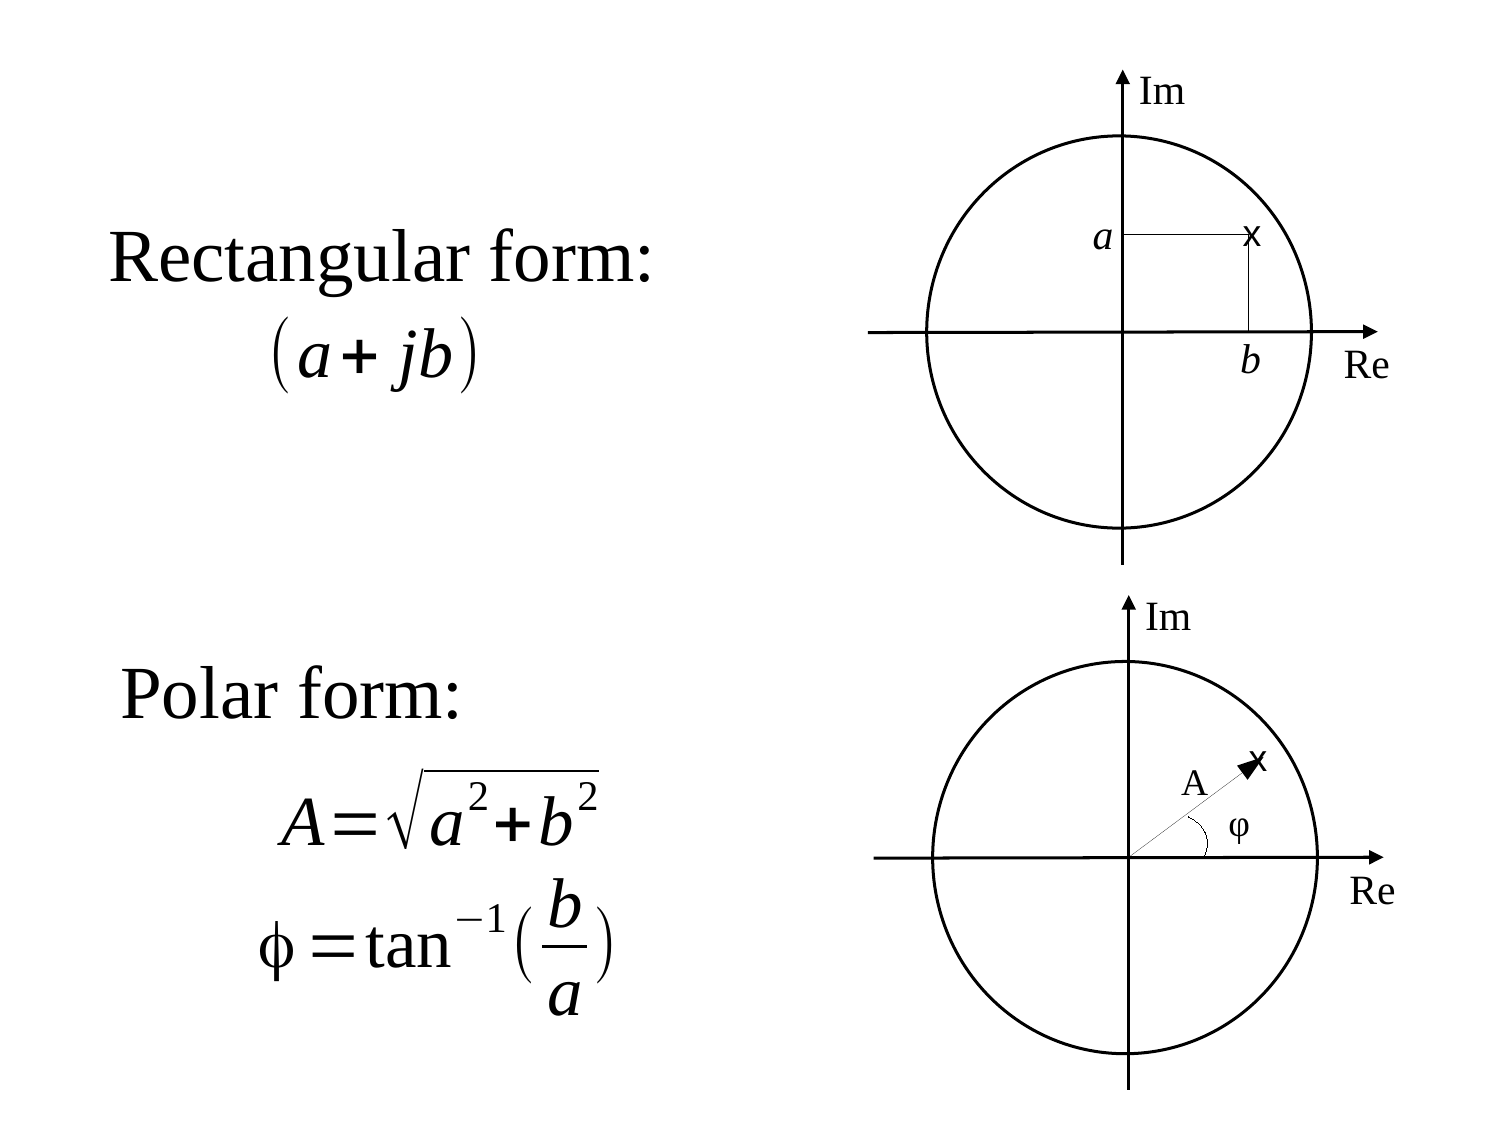

Im
Rectangular form:
x
a
Re
b
Polar form:
Im
x
A
φ
Re